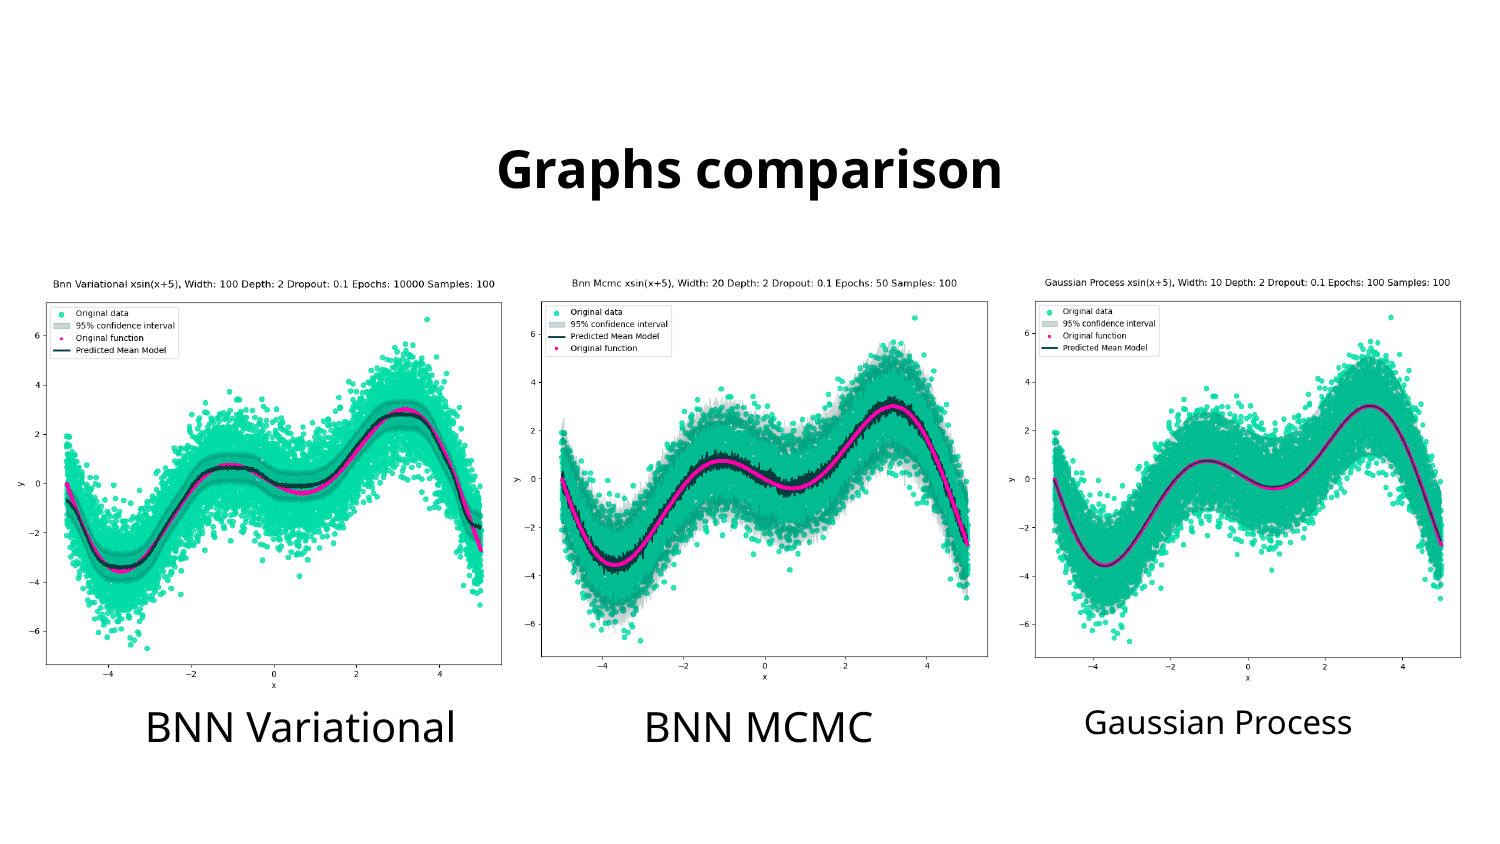

# Graphs comparison
BNN Variational
BNN MCMC
Gaussian Process